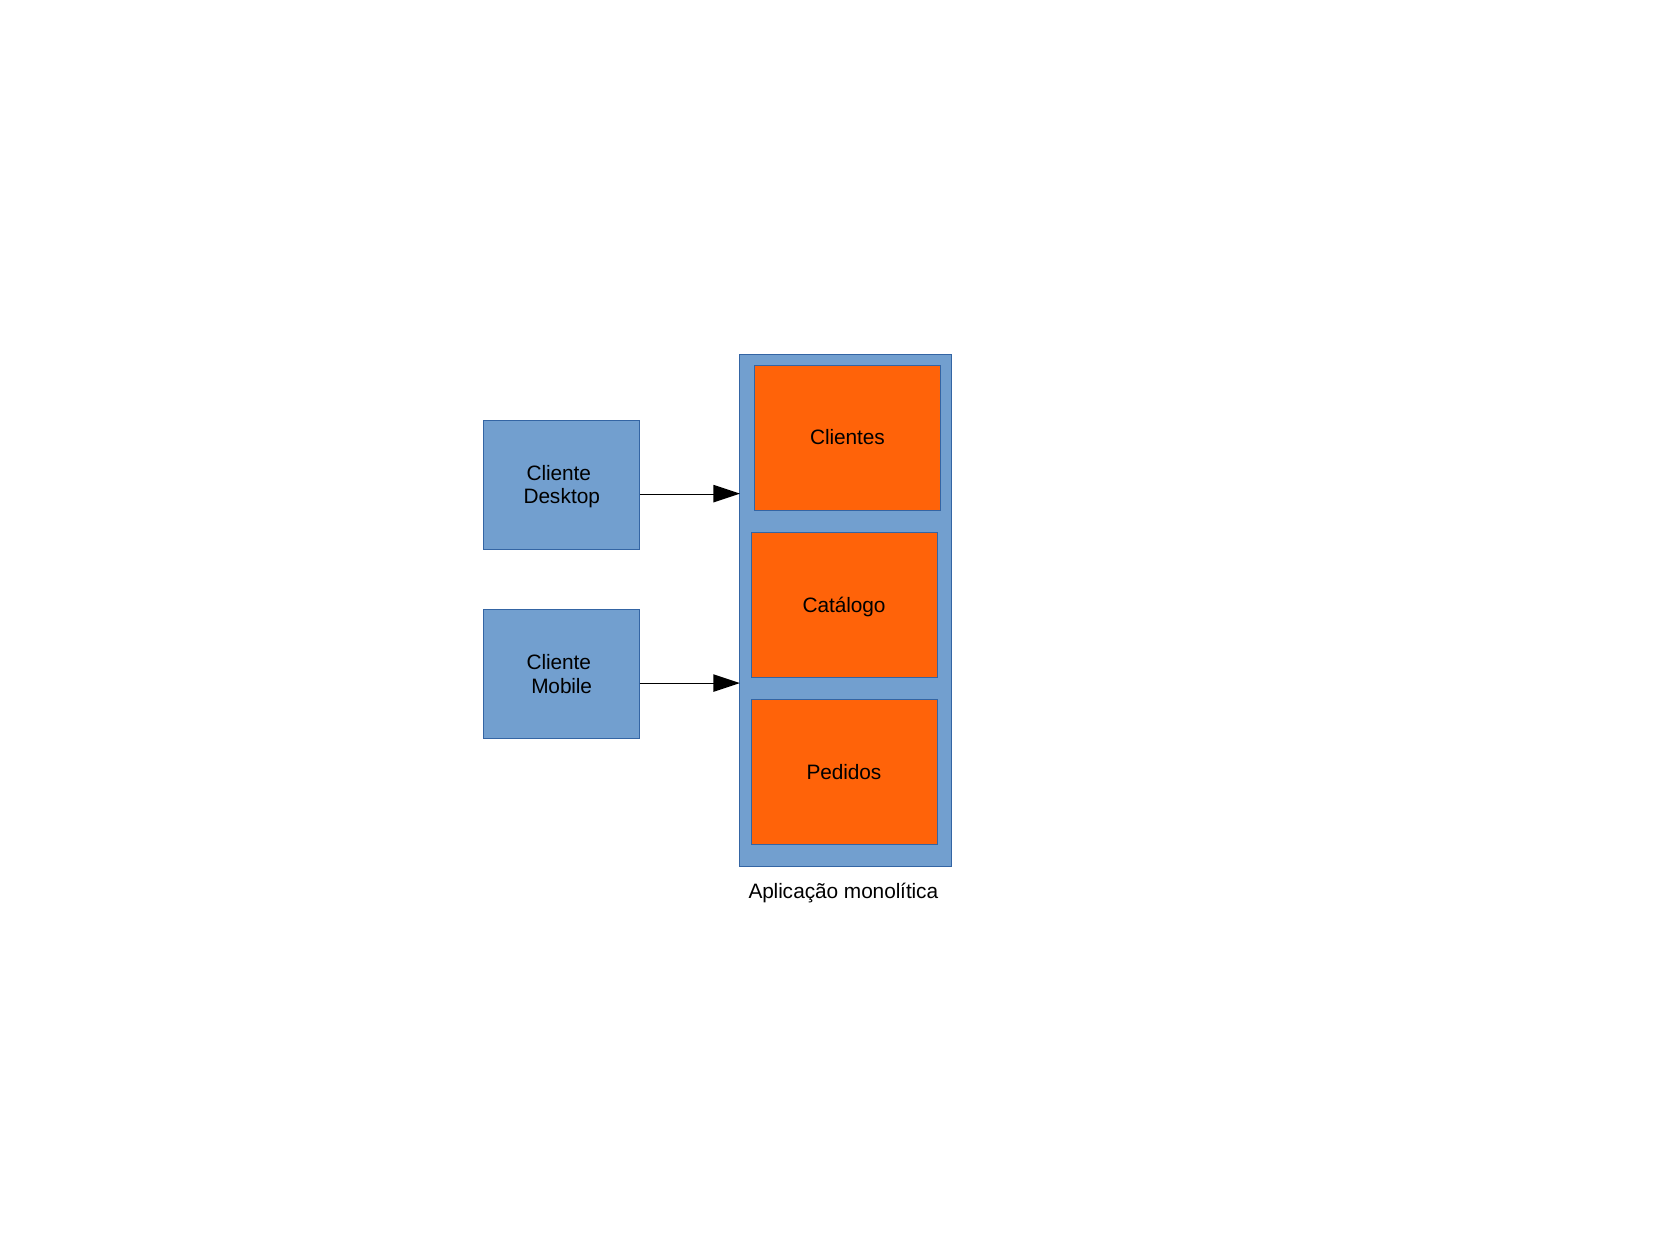

Clientes
Cliente
Desktop
Catálogo
Cliente
Mobile
Pedidos
Aplicação monolítica